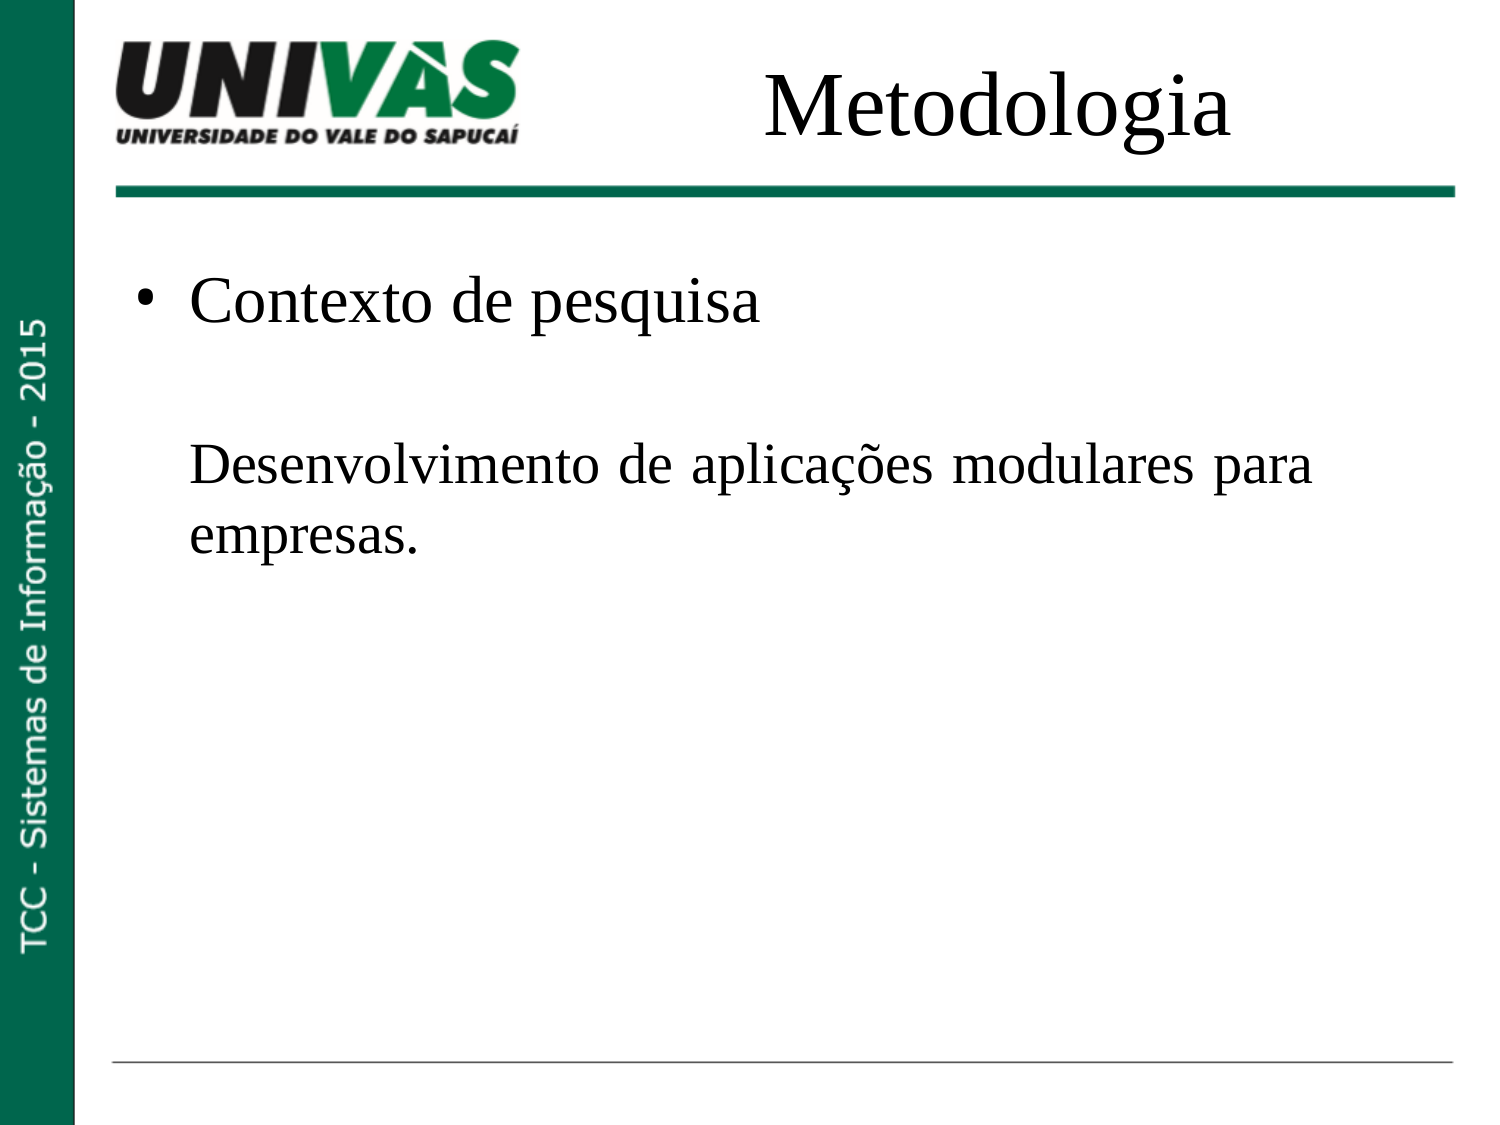

# Metodologia
Contexto de pesquisa
Desenvolvimento de aplicações modulares para empresas.